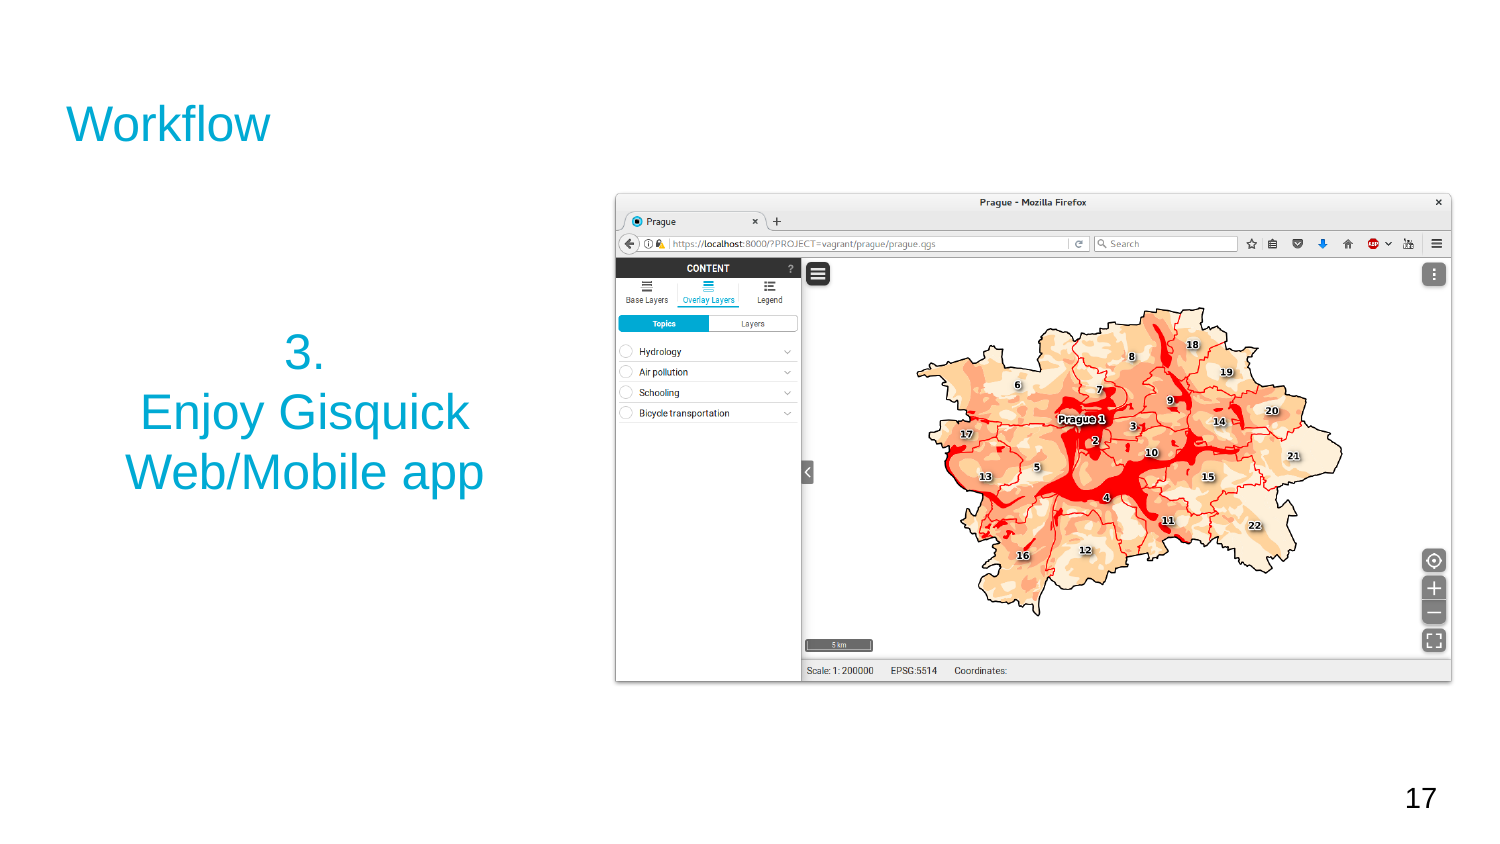

Workflow
# 3. Enjoy Gisquick Web/Mobile app